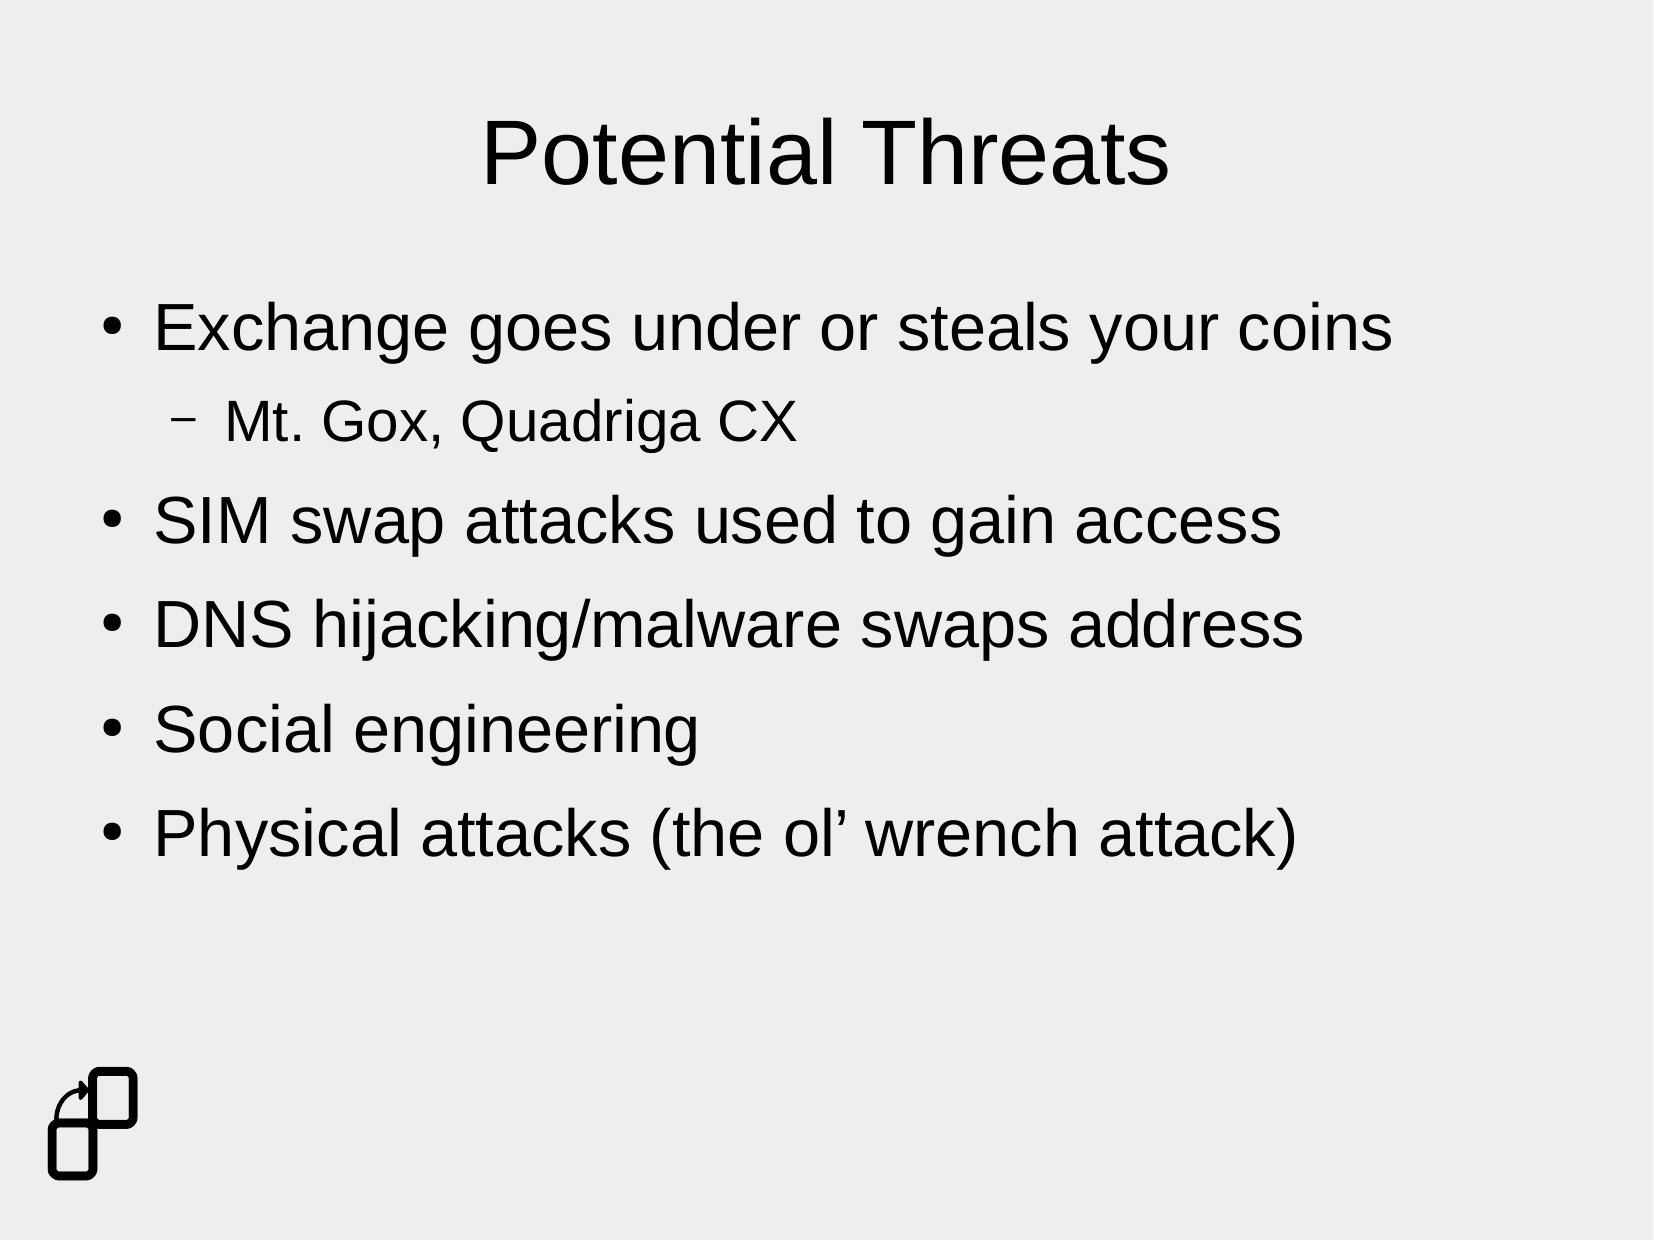

# Potential Threats
Exchange goes under or steals your coins
Mt. Gox, Quadriga CX
SIM swap attacks used to gain access
DNS hijacking/malware swaps address
Social engineering
Physical attacks (the ol’ wrench attack)